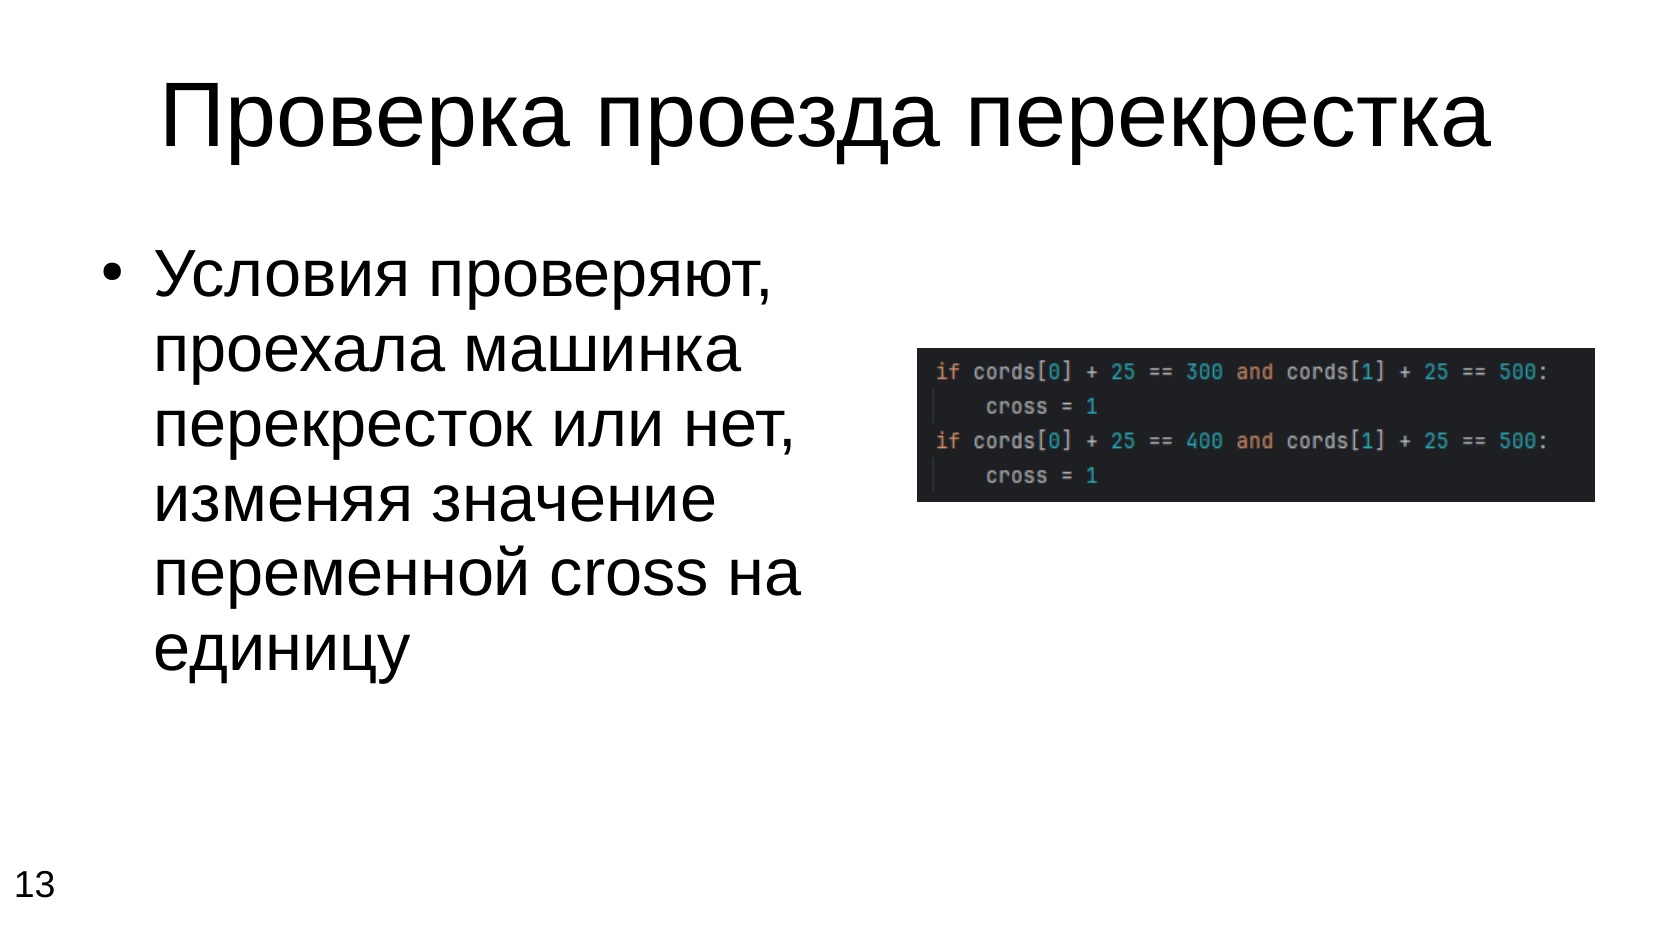

# Проверка проезда перекрестка
Условия проверяют, проехала машинка перекресток или нет, изменяя значение переменной cross на единицу